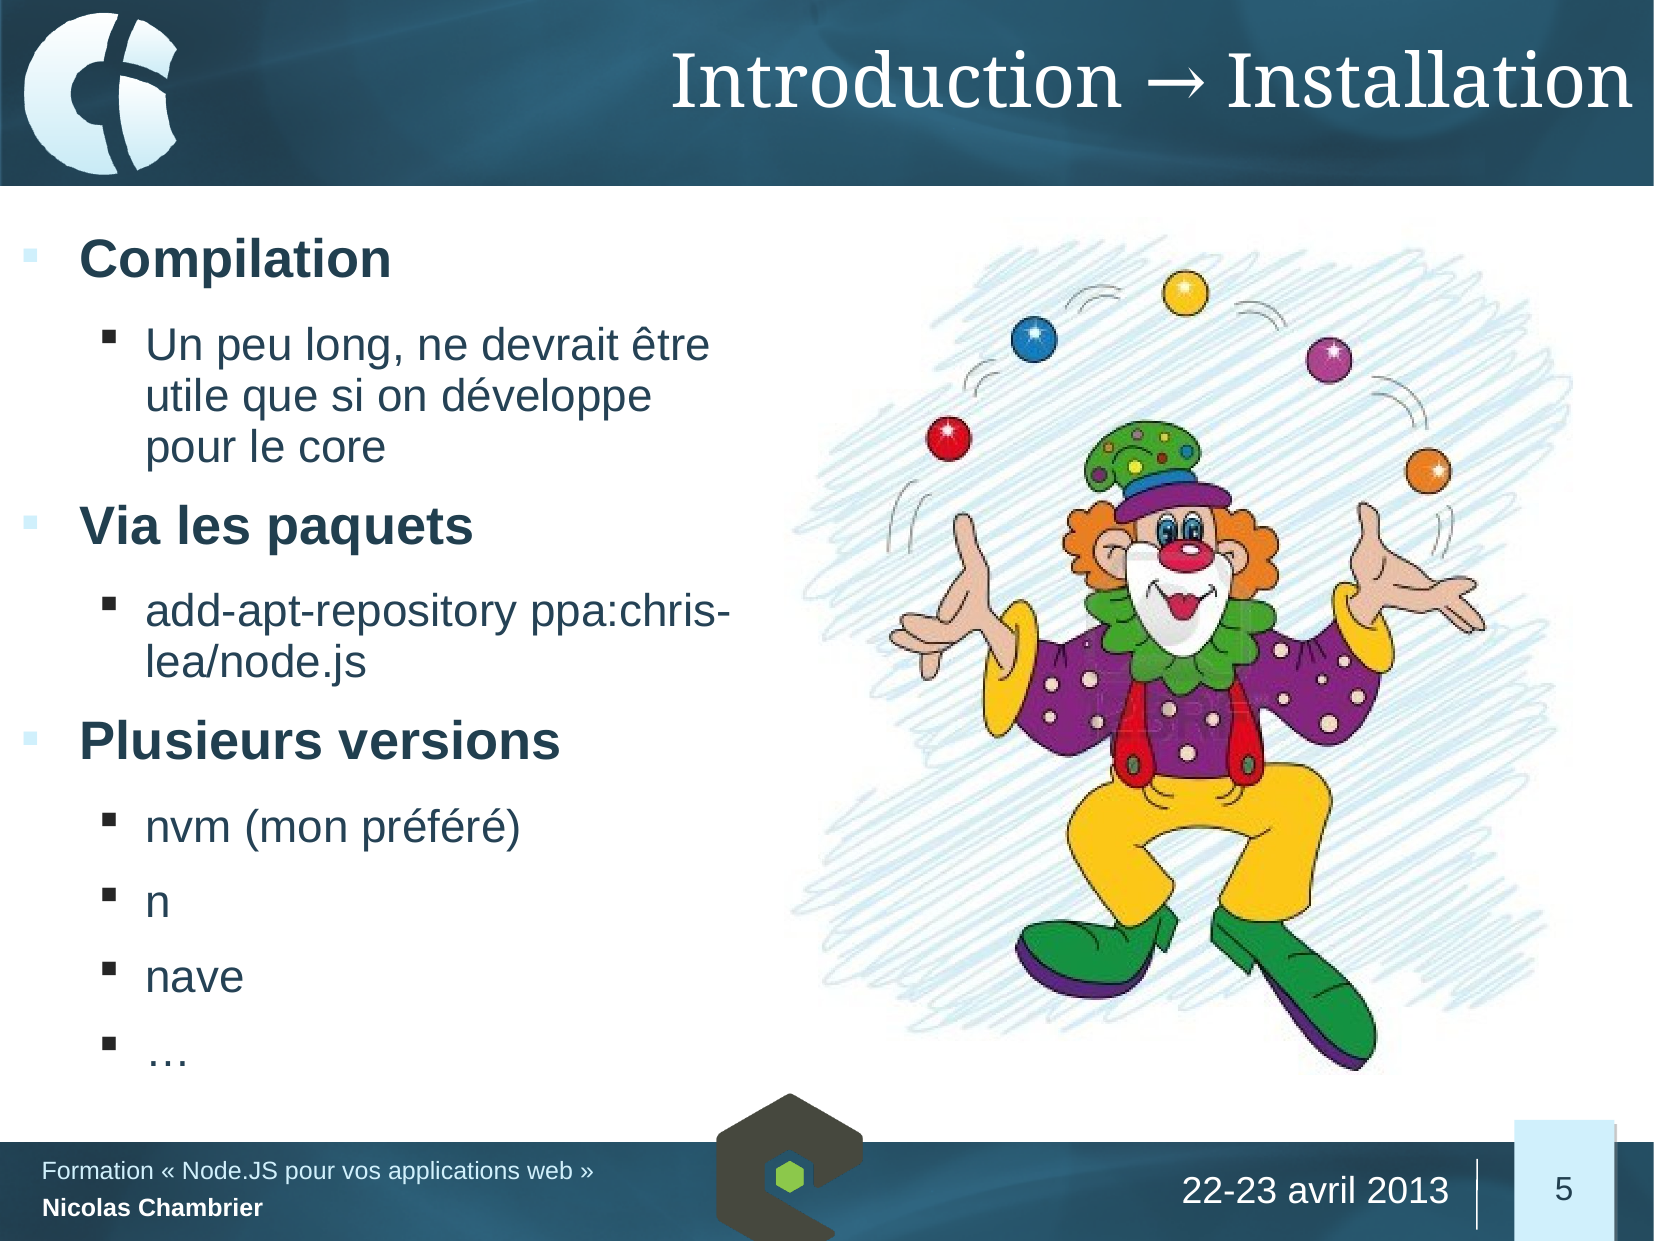

Introduction → Installation
# Compilation
Un peu long, ne devrait être utile que si on développe pour le core
Via les paquets
add-apt-repository ppa:chris-lea/node.js
Plusieurs versions
nvm (mon préféré)
n
nave
…